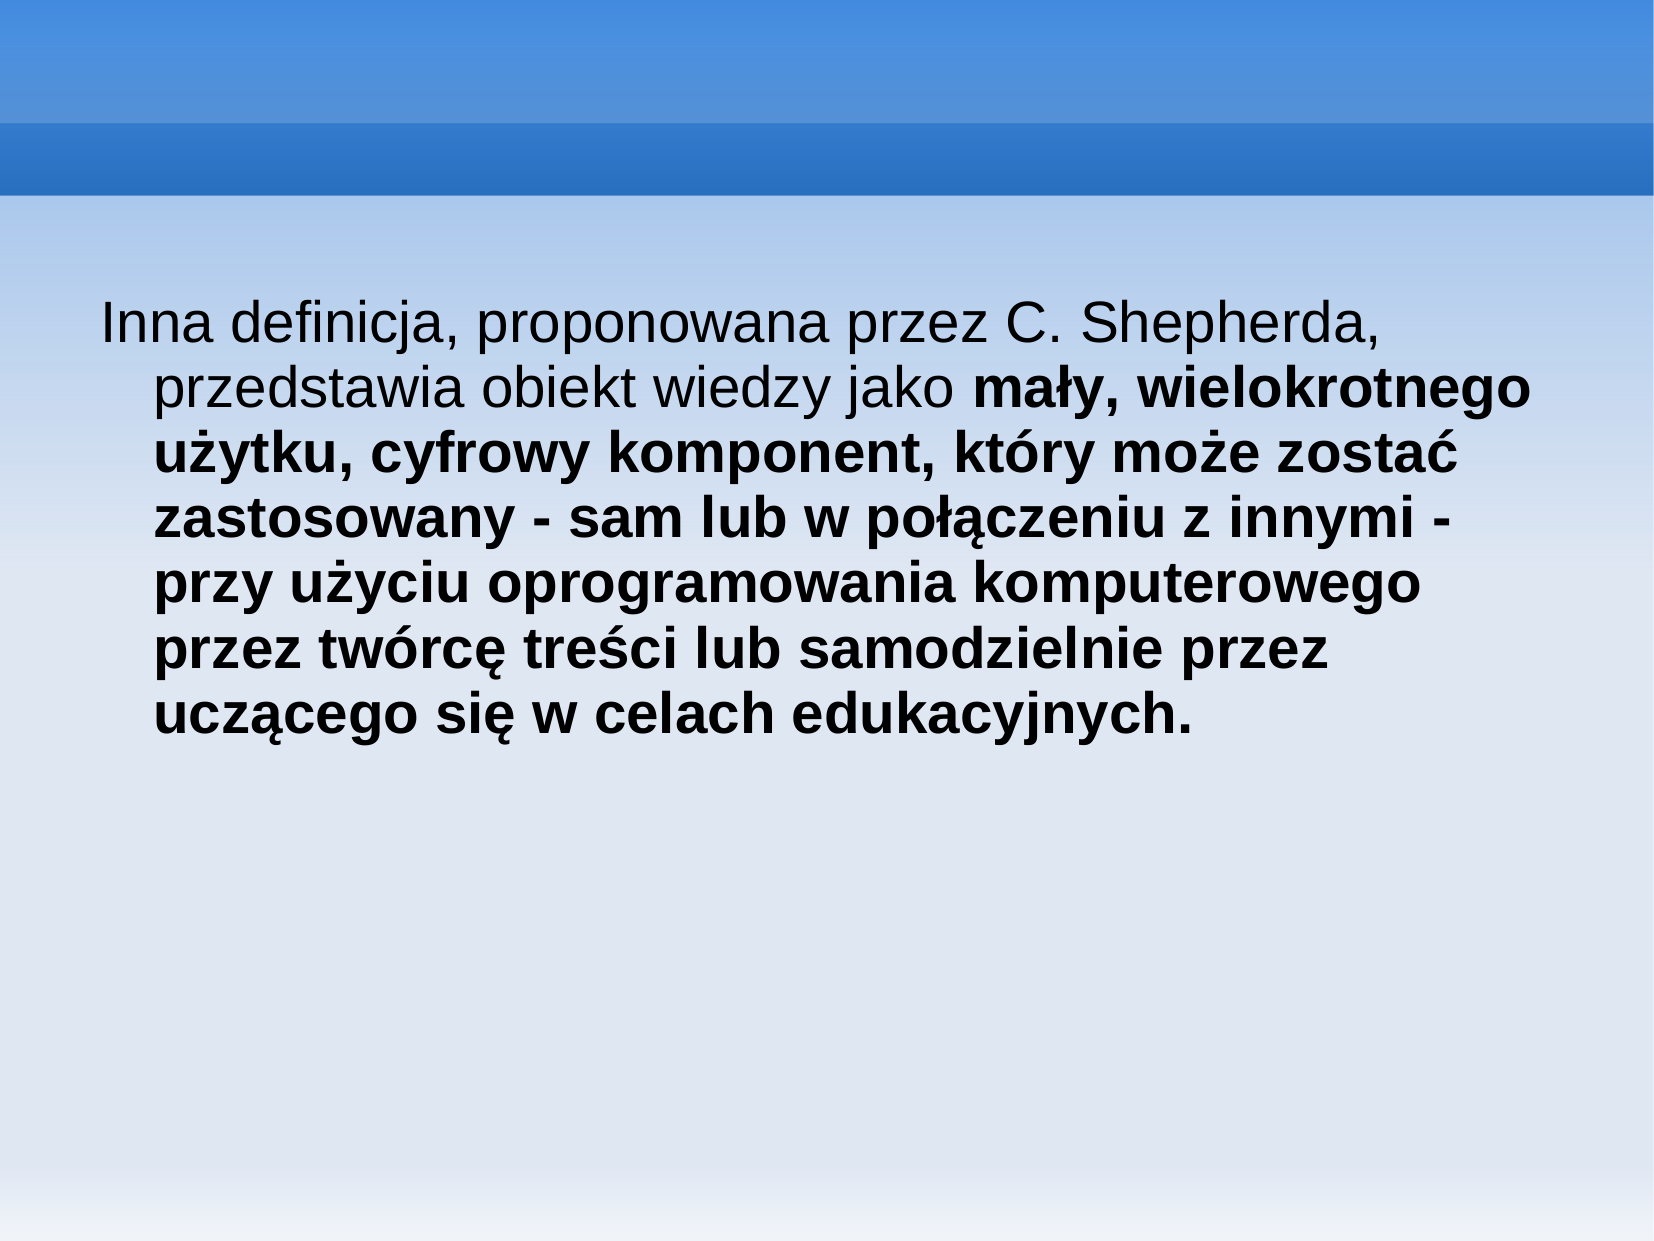

#
Inna definicja, proponowana przez C. Shepherda, przedstawia obiekt wiedzy jako mały, wielokrotnego użytku, cyfrowy komponent, który może zostać zastosowany - sam lub w połączeniu z innymi - przy użyciu oprogramowania komputerowego przez twórcę treści lub samodzielnie przez uczącego się w celach edukacyjnych.